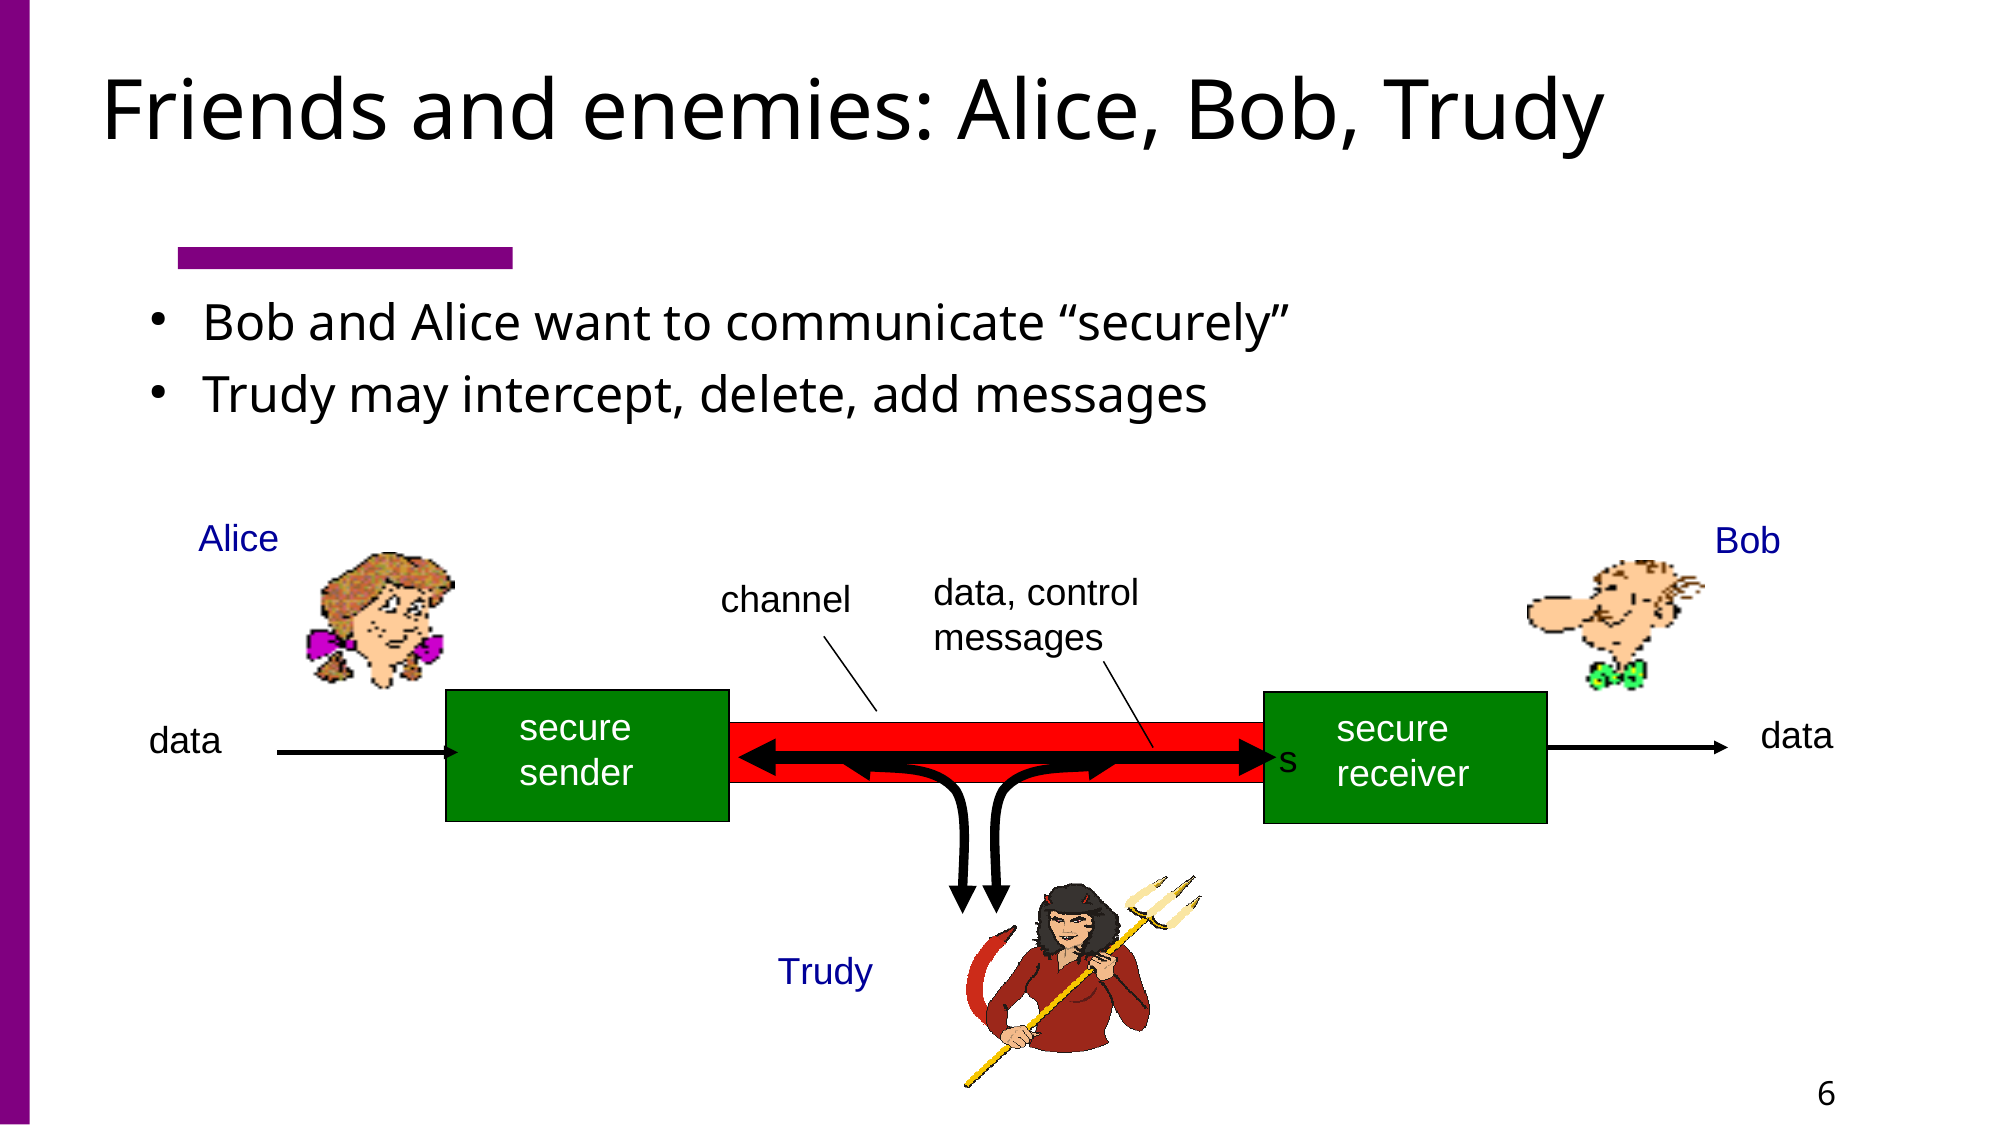

# Friends and enemies: Alice, Bob, Trudy
Bob and Alice want to communicate “securely”
Trudy may intercept, delete, add messages
Alice
Bob
data, control messages
channel
s
secure
sender
secure
receiver
data
data
Trudy